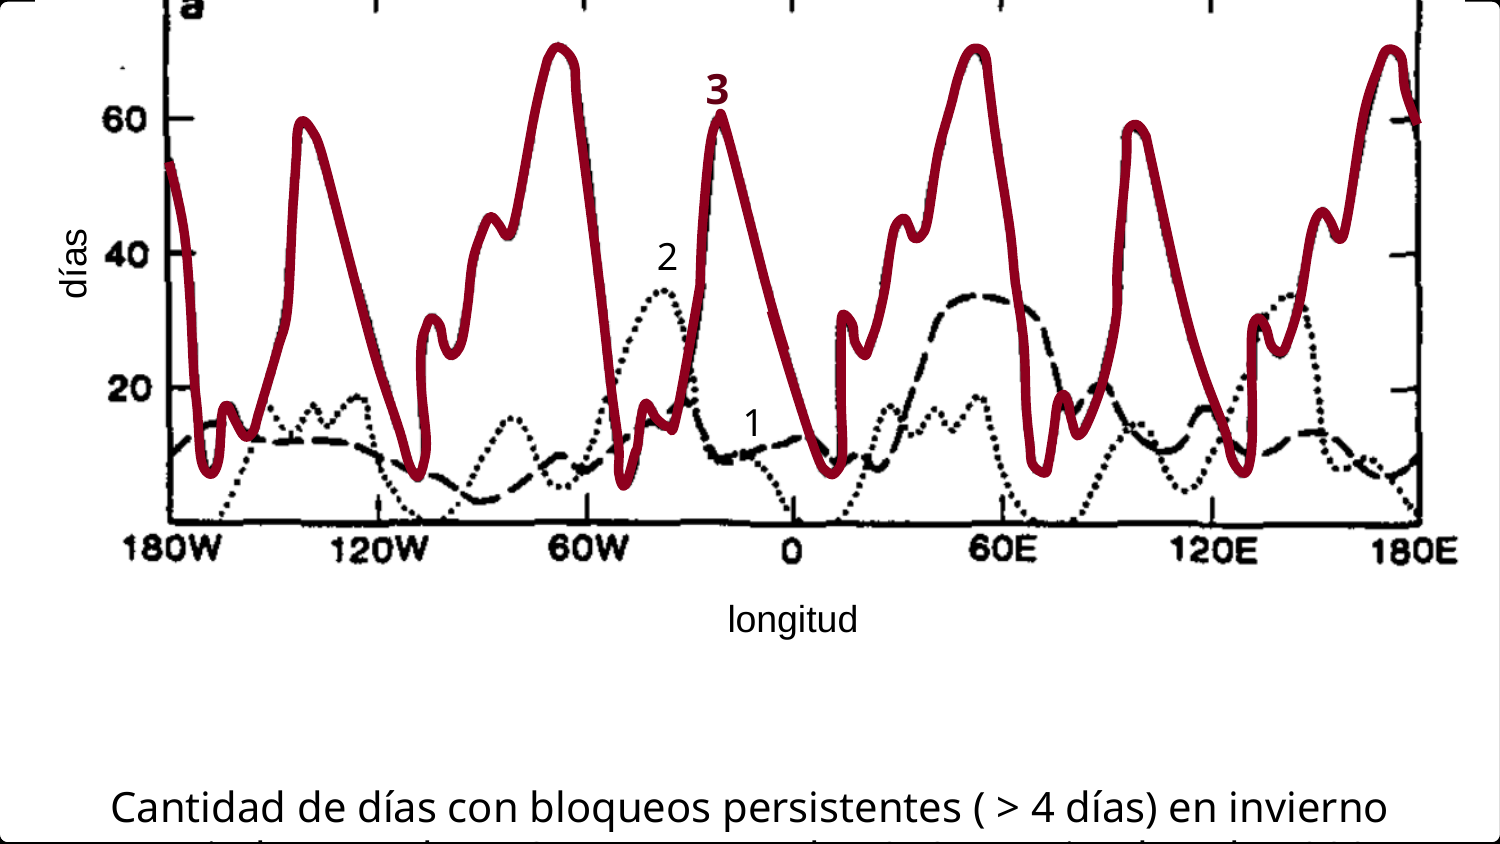

3
2
días
1
longitud
Cantidad de días con bloqueos persistentes ( > 4 días) en invierno asociados a ondas 1-3 entre mayo de 1972 y noviembre de 1980.
Trenberth y Mo (1985)